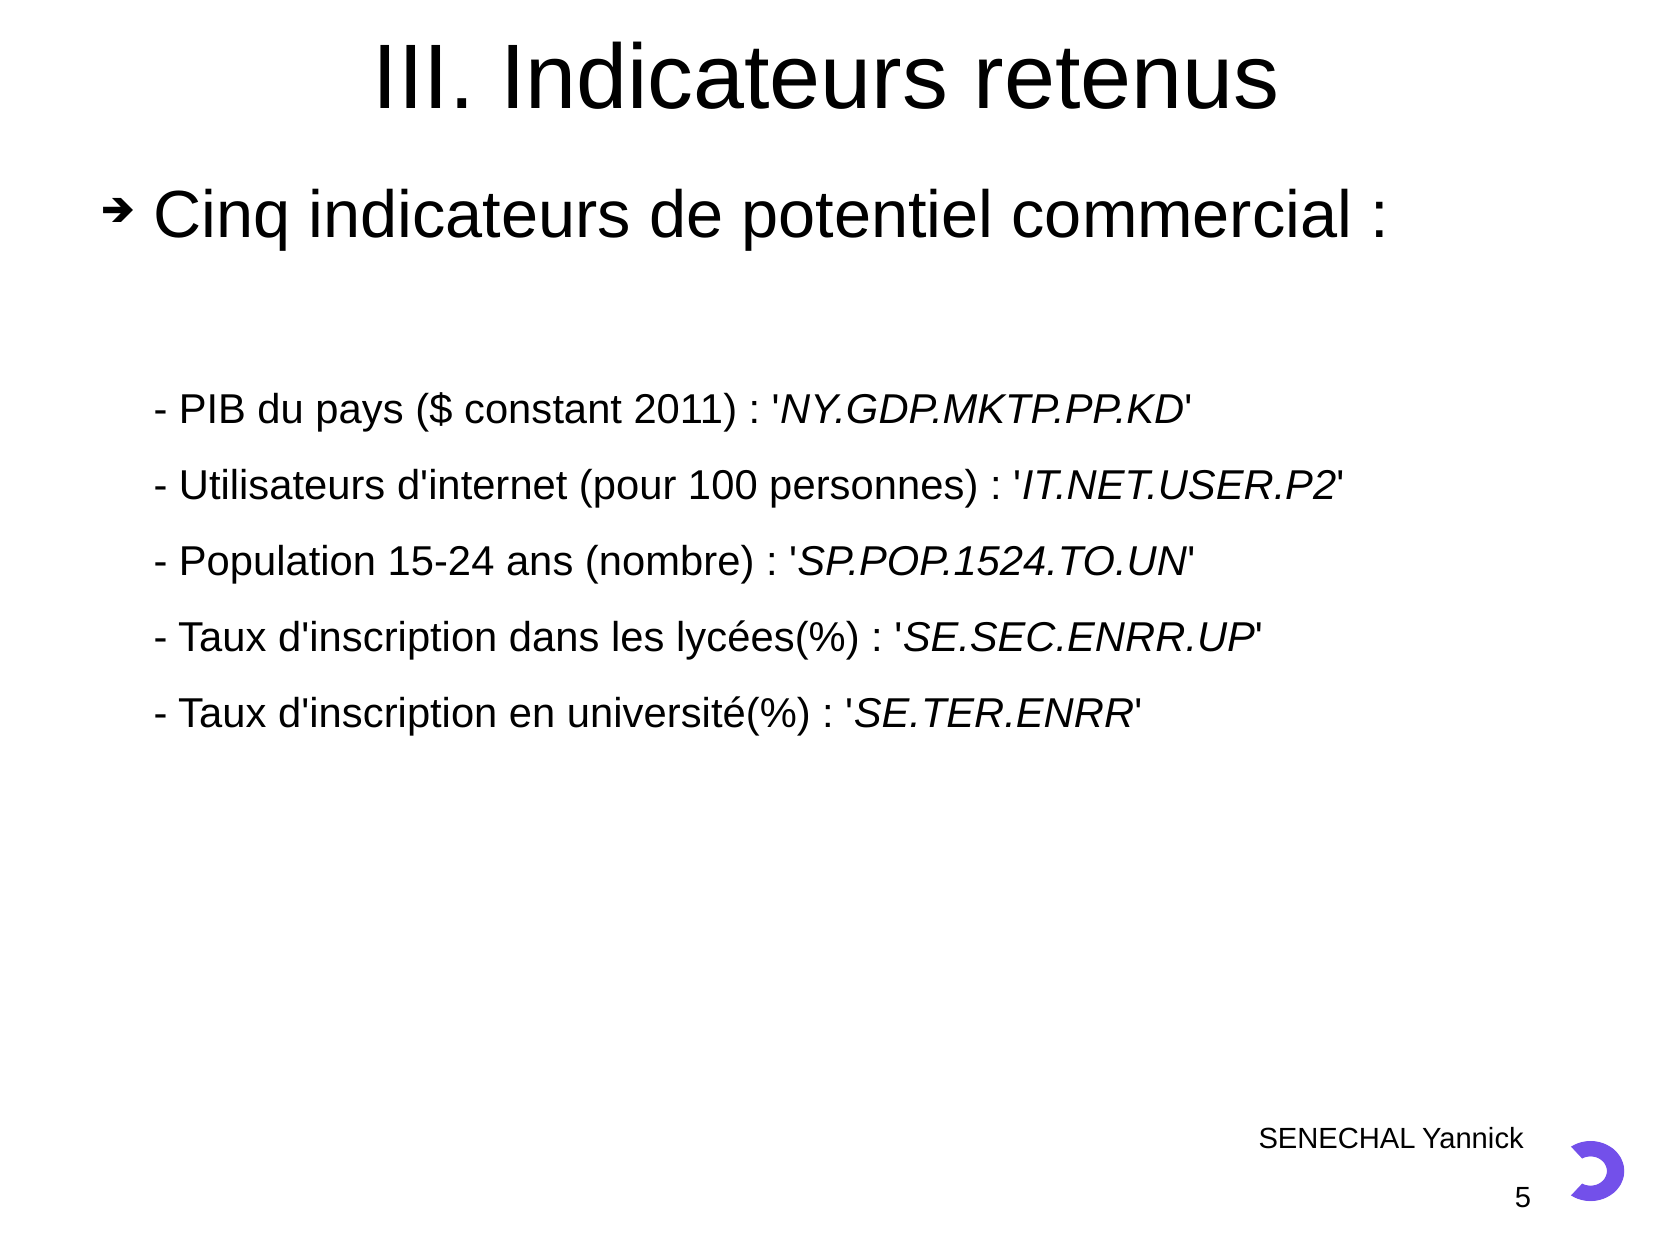

# III. Indicateurs retenus
Cinq indicateurs de potentiel commercial :
- PIB du pays ($ constant 2011) : 'NY.GDP.MKTP.PP.KD'
- Utilisateurs d'internet (pour 100 personnes) : 'IT.NET.USER.P2'
- Population 15-24 ans (nombre) : 'SP.POP.1524.TO.UN'
- Taux d'inscription dans les lycées(%) : 'SE.SEC.ENRR.UP'
- Taux d'inscription en université(%) : 'SE.TER.ENRR'
SENECHAL Yannick
5